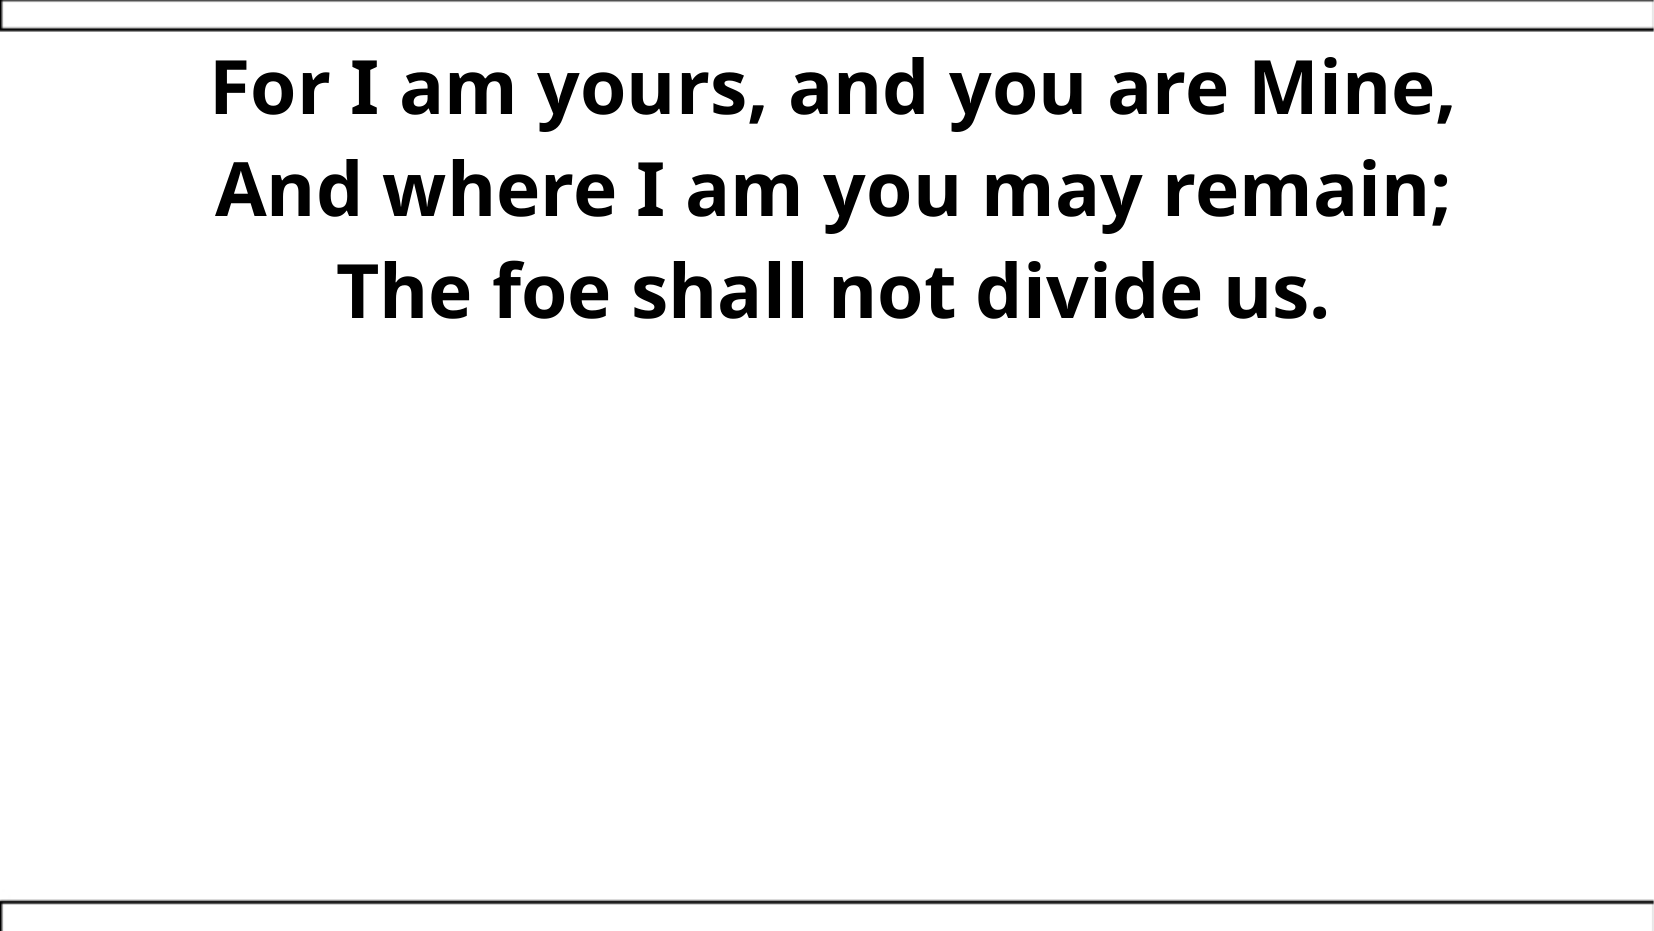

For I am yours, and you are Mine,
And where I am you may remain;
The foe shall not divide us.